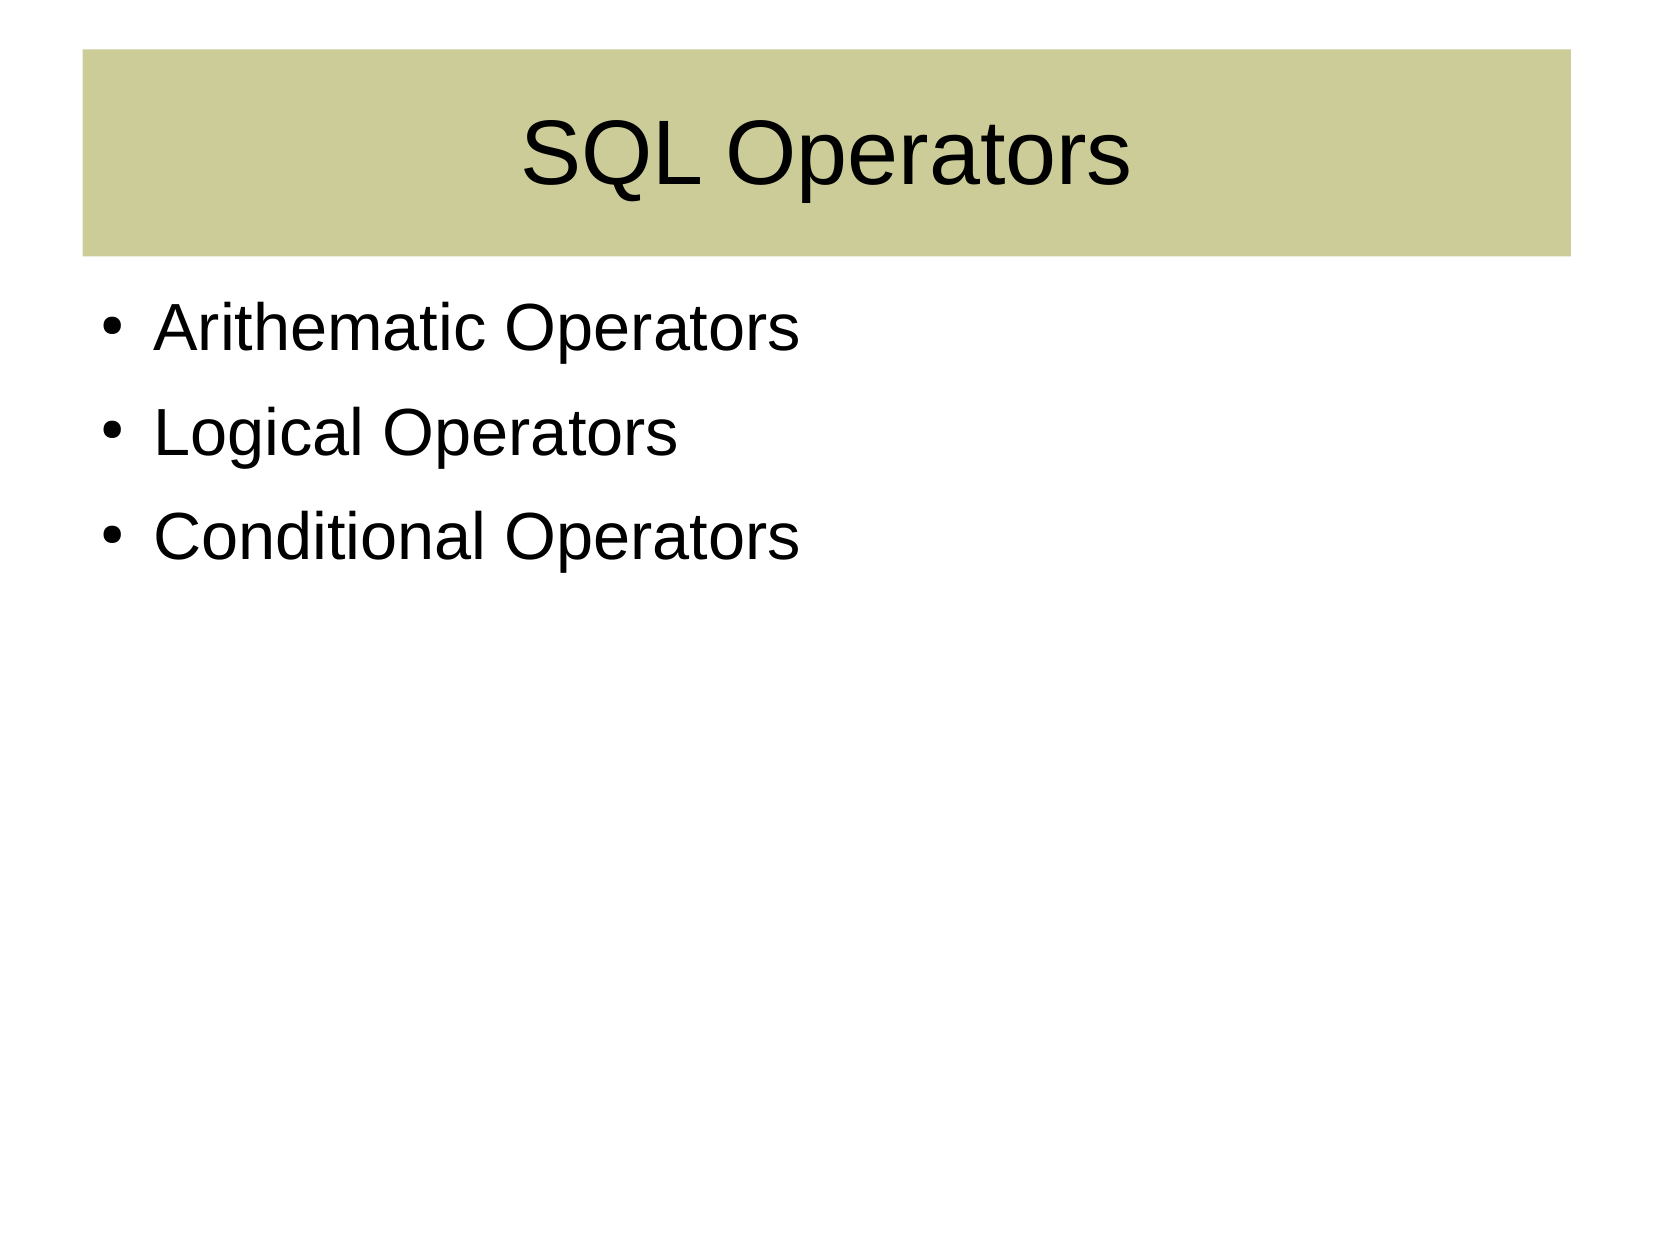

# SQL Operators
Arithematic Operators
Logical Operators
Conditional Operators